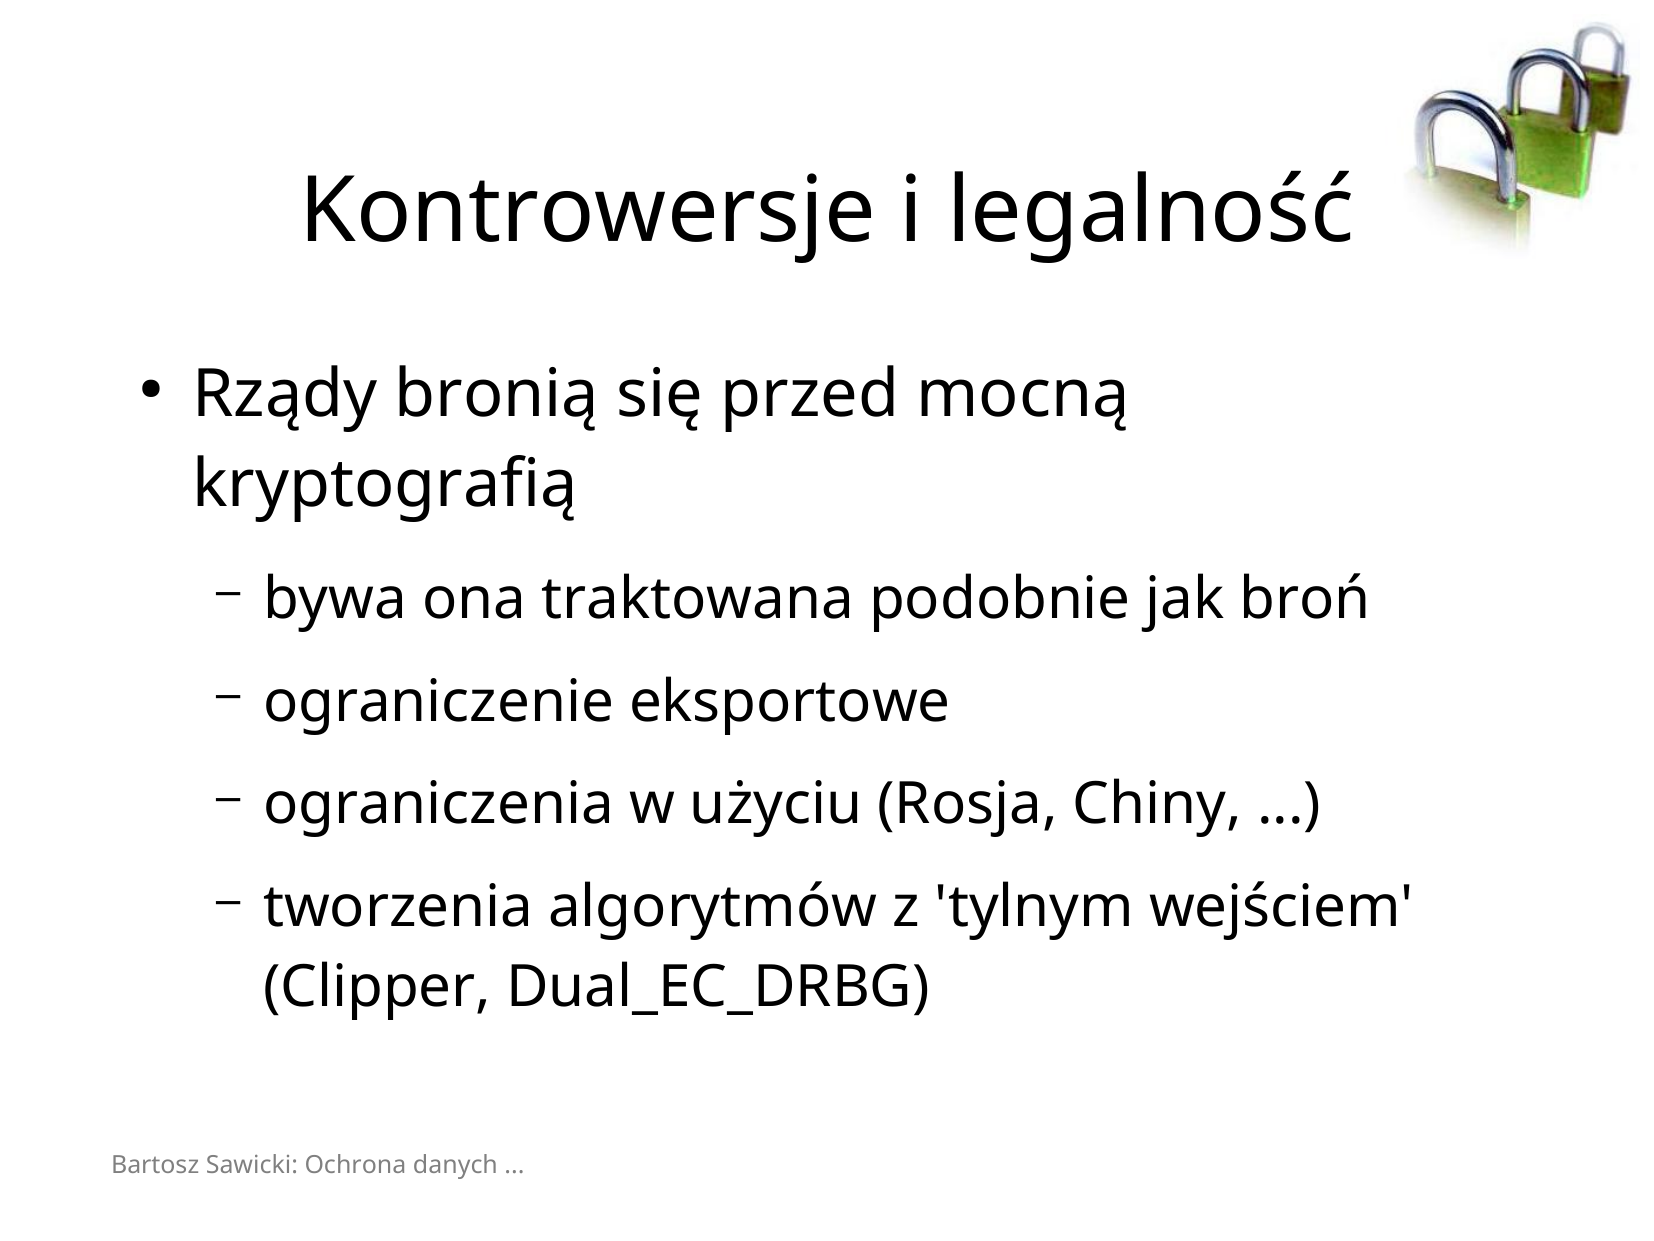

# Kontrowersje i legalność
Rządy bronią się przed mocną kryptografią
bywa ona traktowana podobnie jak broń
ograniczenie eksportowe
ograniczenia w użyciu (Rosja, Chiny, ...)
tworzenia algorytmów z 'tylnym wejściem' (Clipper, Dual_EC_DRBG)